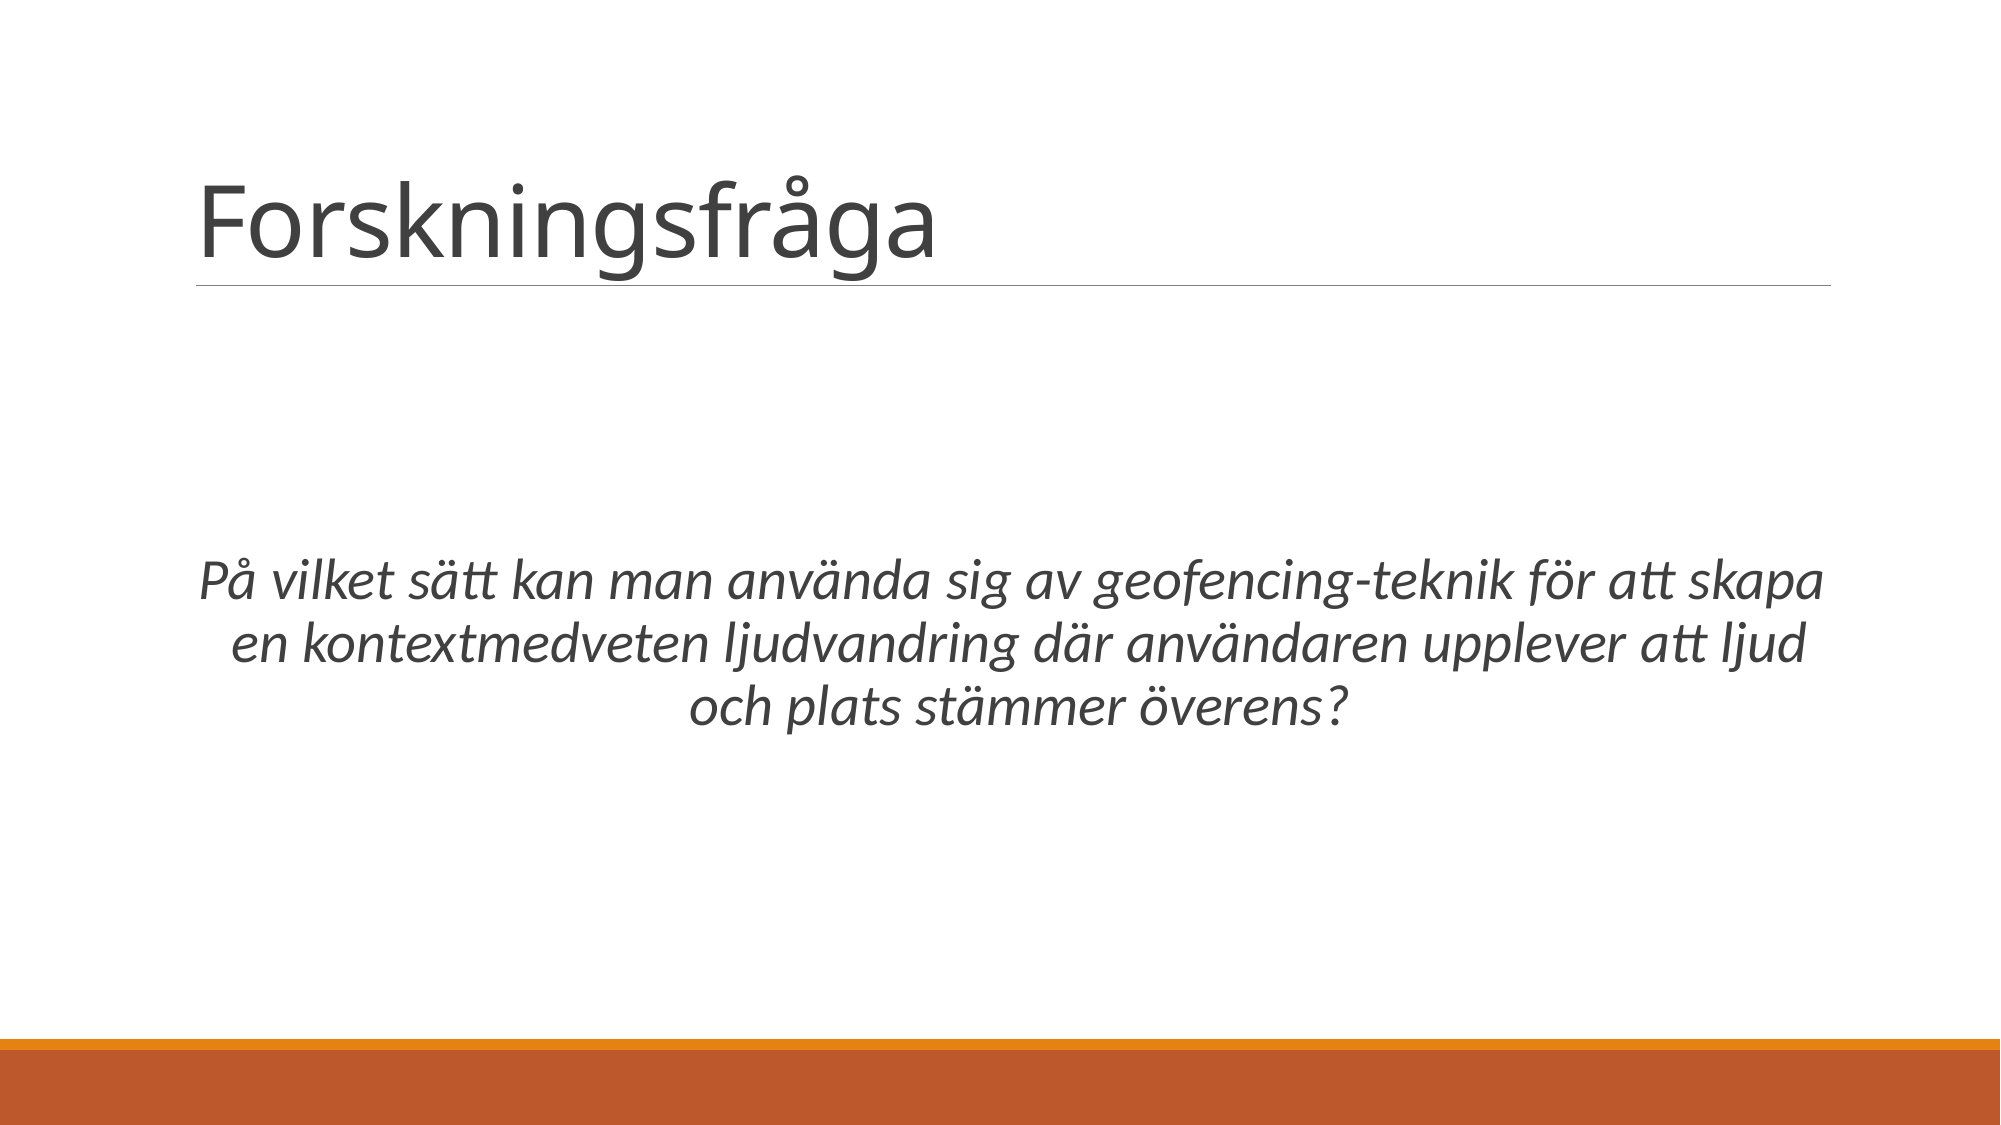

# Forskningsfråga
På vilket sätt kan man använda sig av geofencing-teknik för att skapa en kontextmedveten ljudvandring där användaren upplever att ljud och plats stämmer överens?